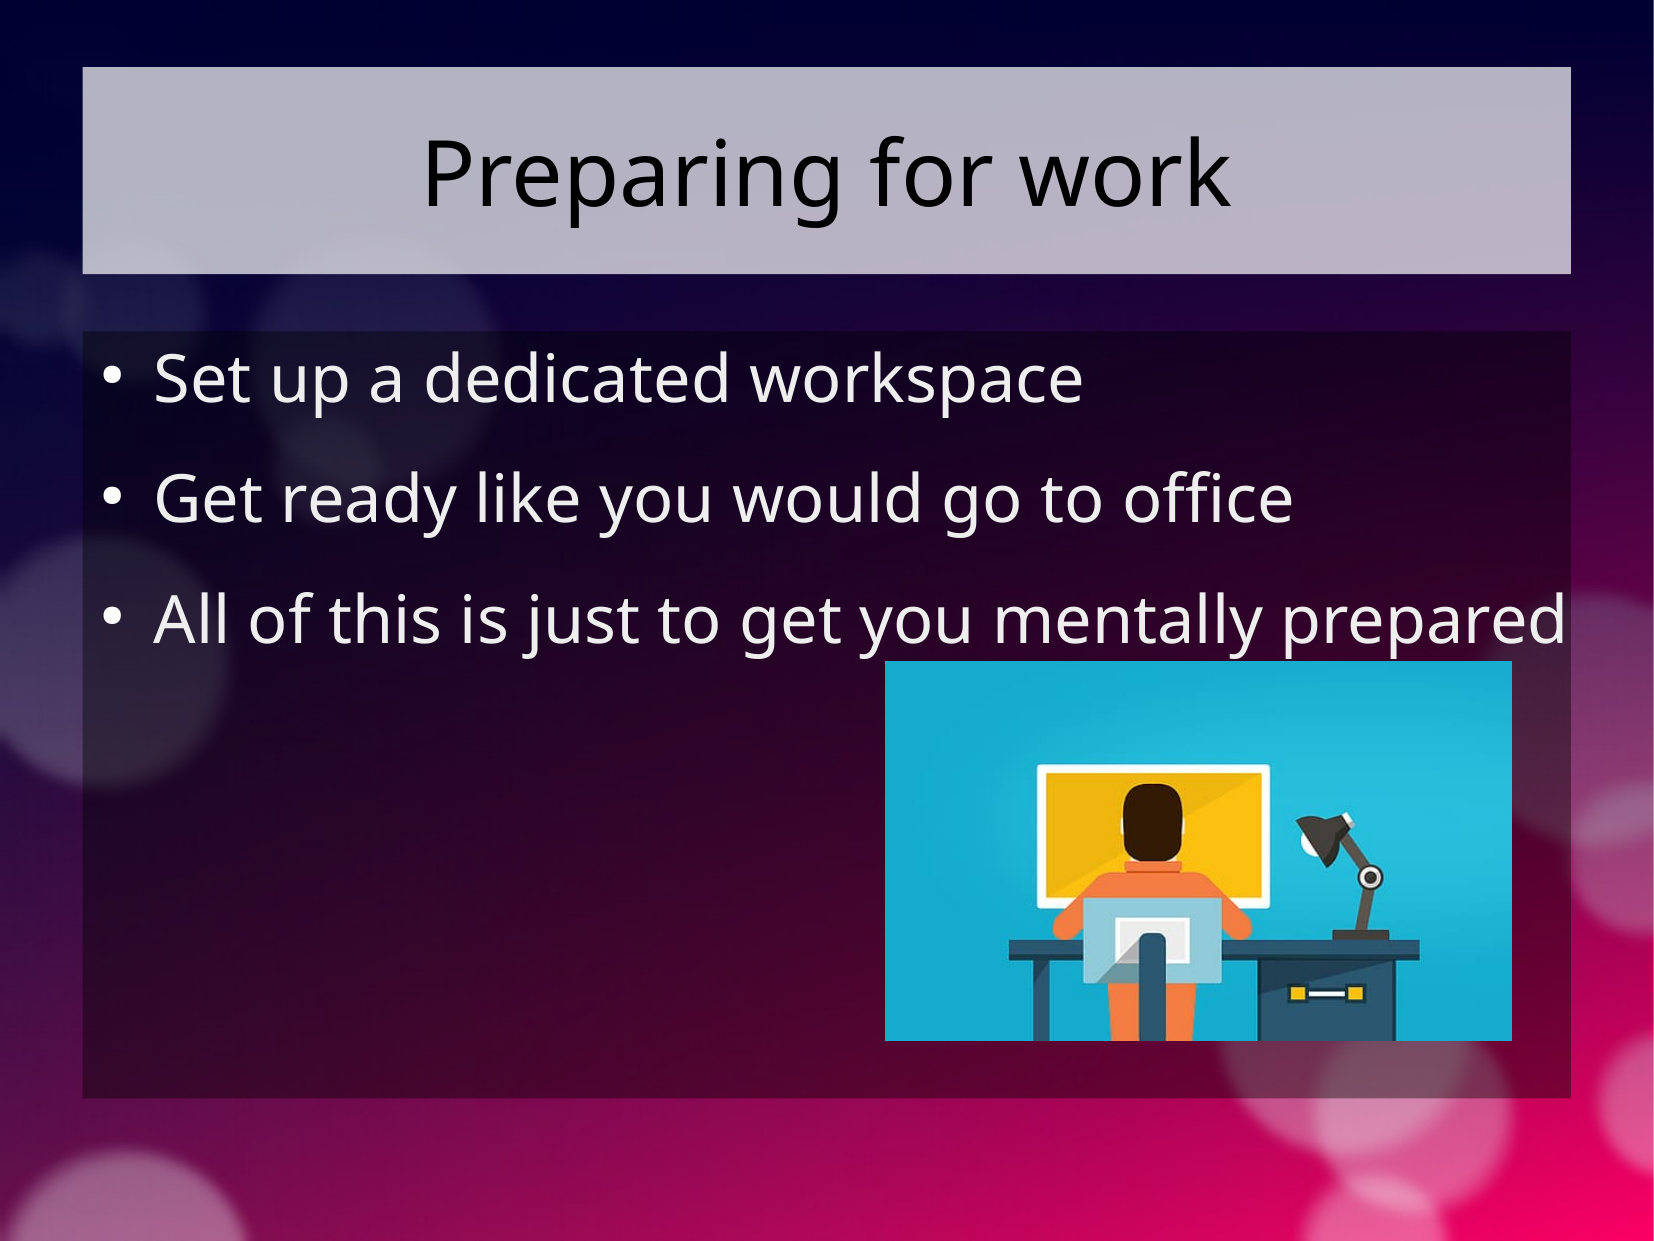

# Preparing for work
Set up a dedicated workspace
Get ready like you would go to office
All of this is just to get you mentally prepared